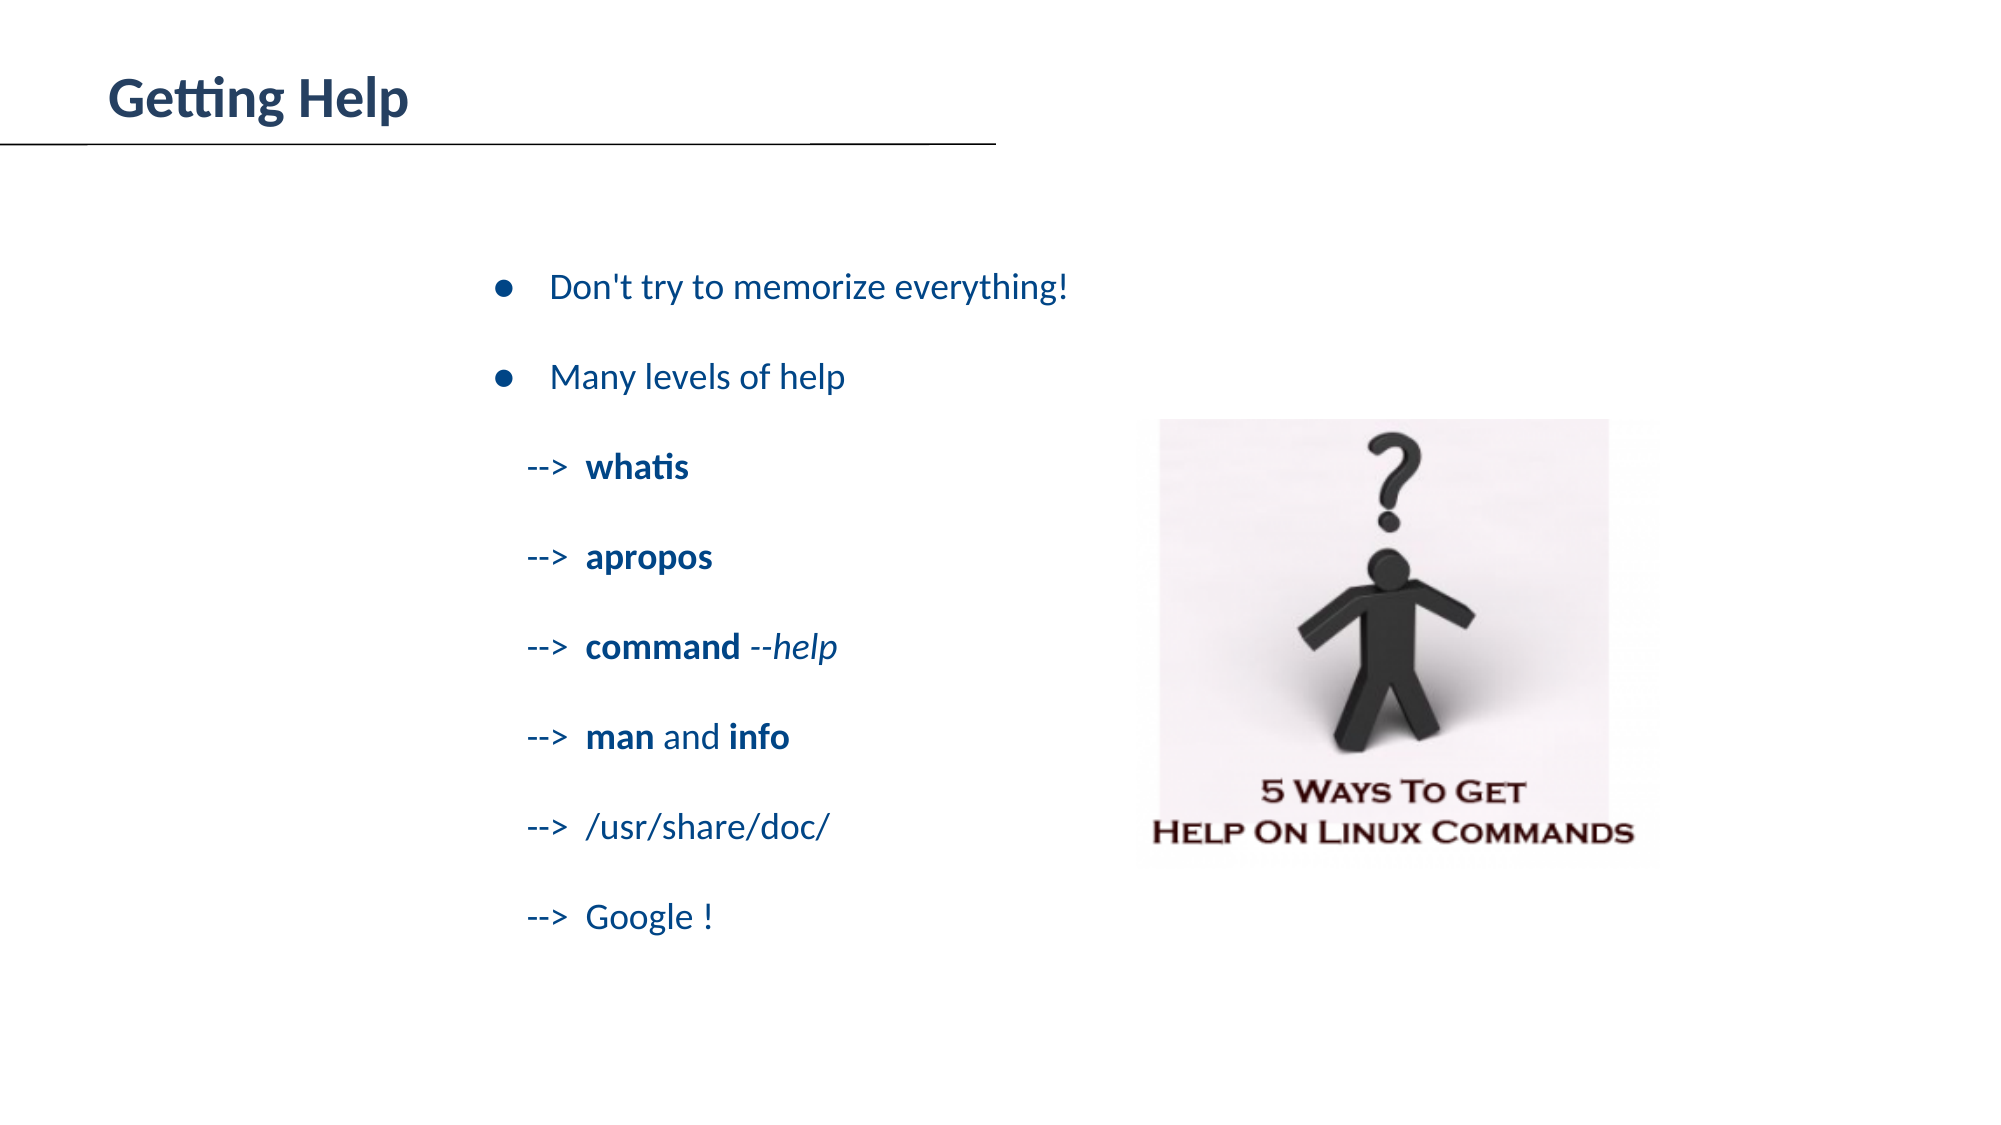

Getting Help
 ● Don't try to memorize everything!
 ● Many levels of help
 --> whatis
 --> apropos
 --> command --help
 --> man and info
 --> /usr/share/doc/
 --> Google !